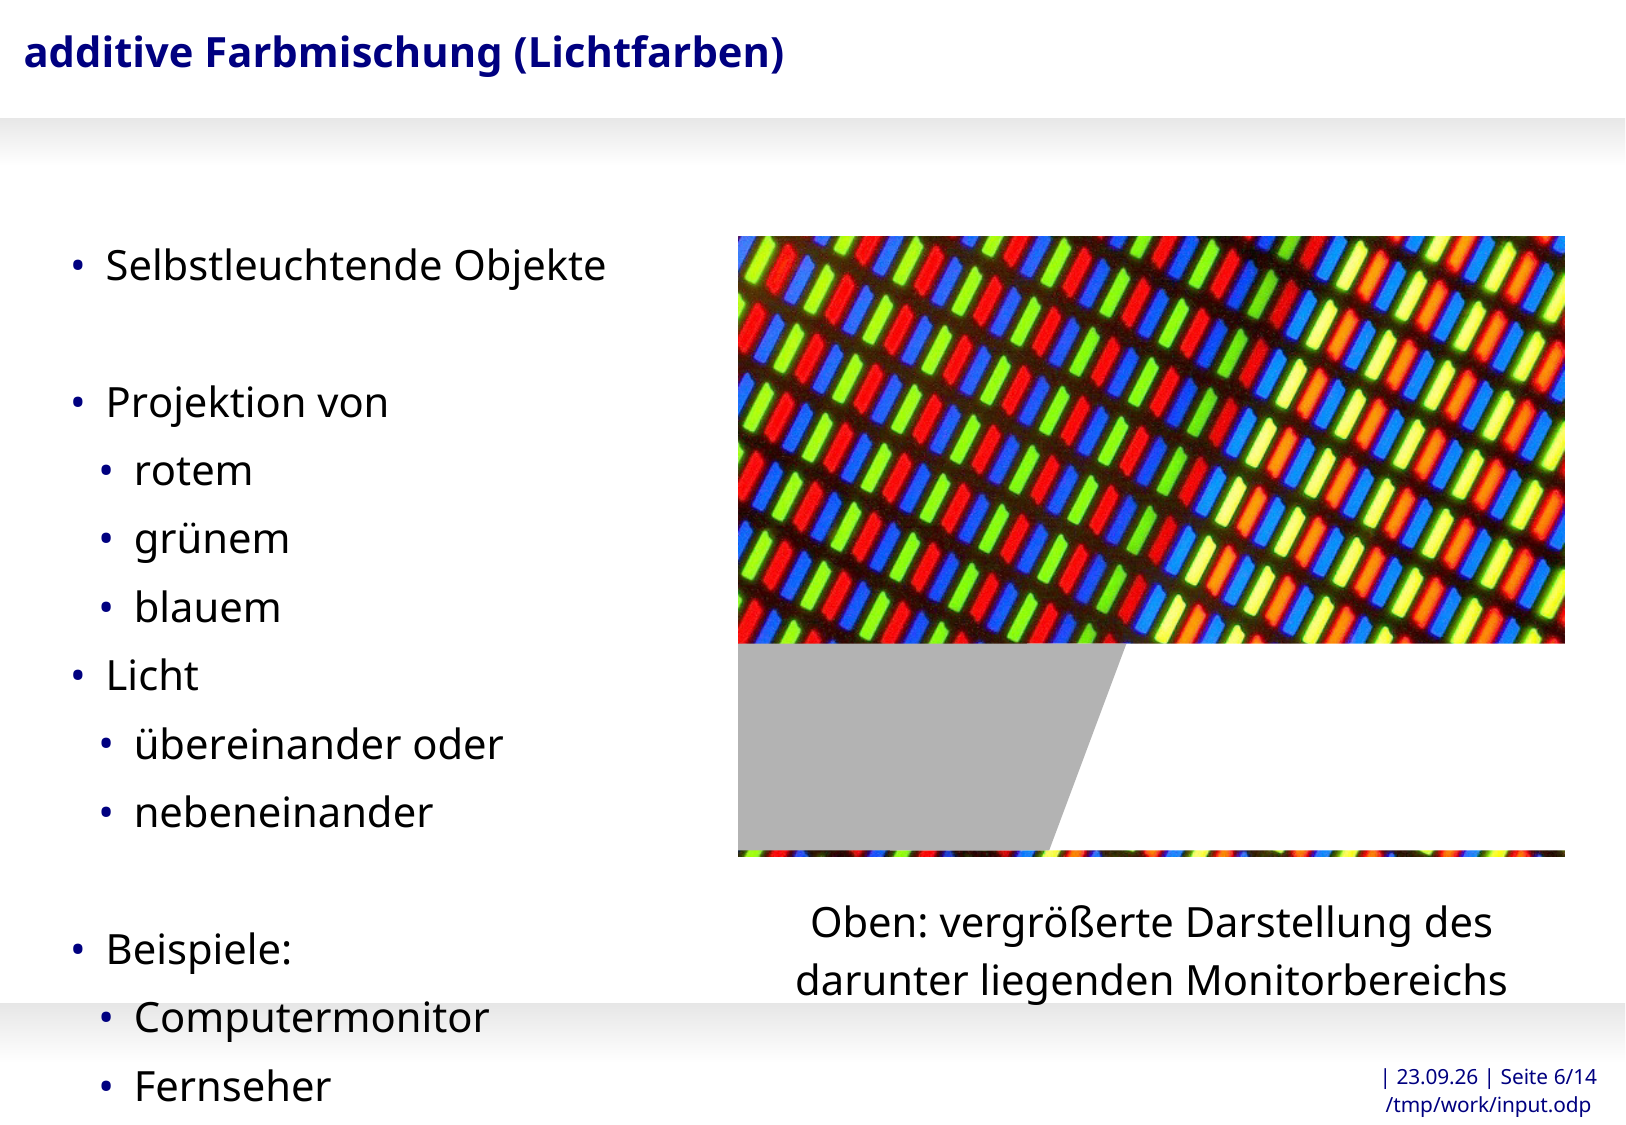

# additive Farbmischung (Lichtfarben)
Selbstleuchtende Objekte
Projektion von
rotem
grünem
blauem
Licht
übereinander oder
nebeneinander
Beispiele:
Computermonitor
Fernseher
Oben: vergrößerte Darstellung des darunter liegenden Monitorbereichs